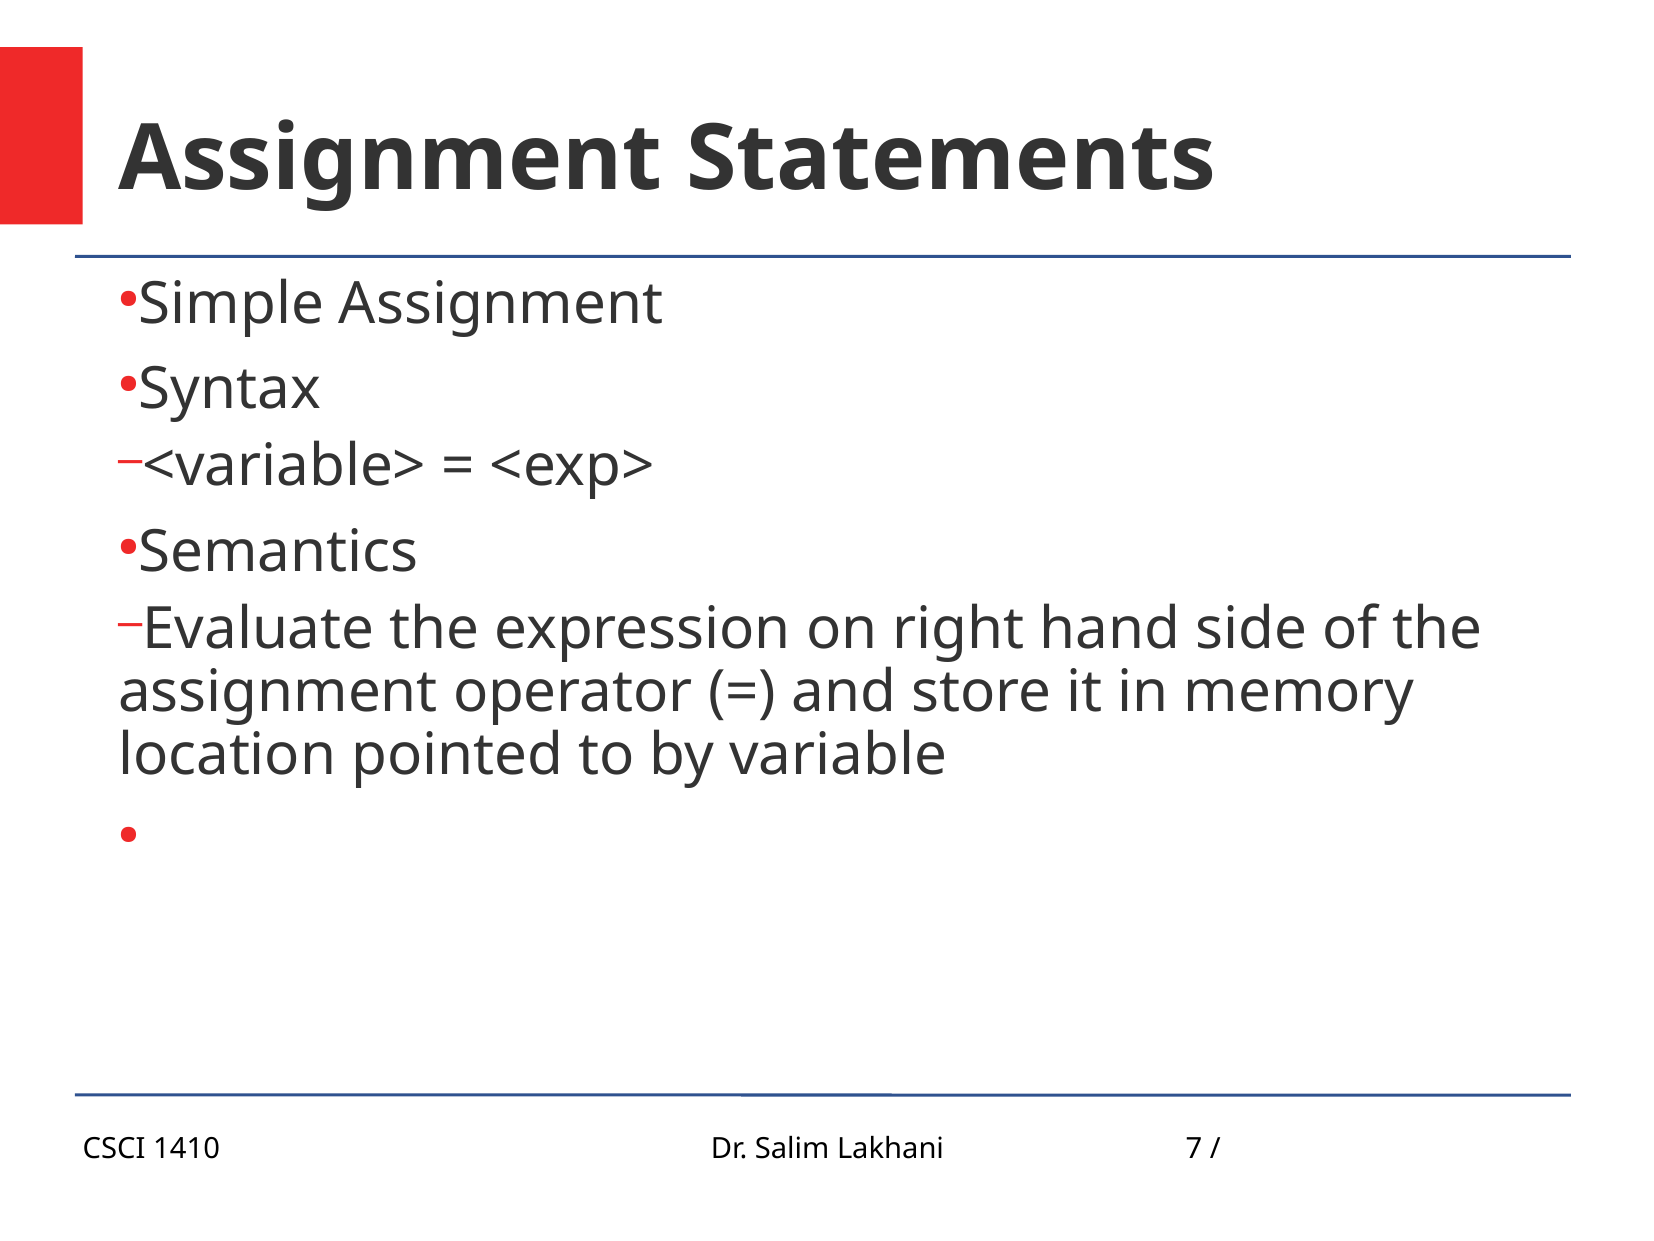

# Assignment Statements
Simple Assignment
Syntax
<variable> = <exp>
Semantics
Evaluate the expression on right hand side of the assignment operator (=) and store it in memory location pointed to by variable
CSCI 1410
Dr. Salim Lakhani